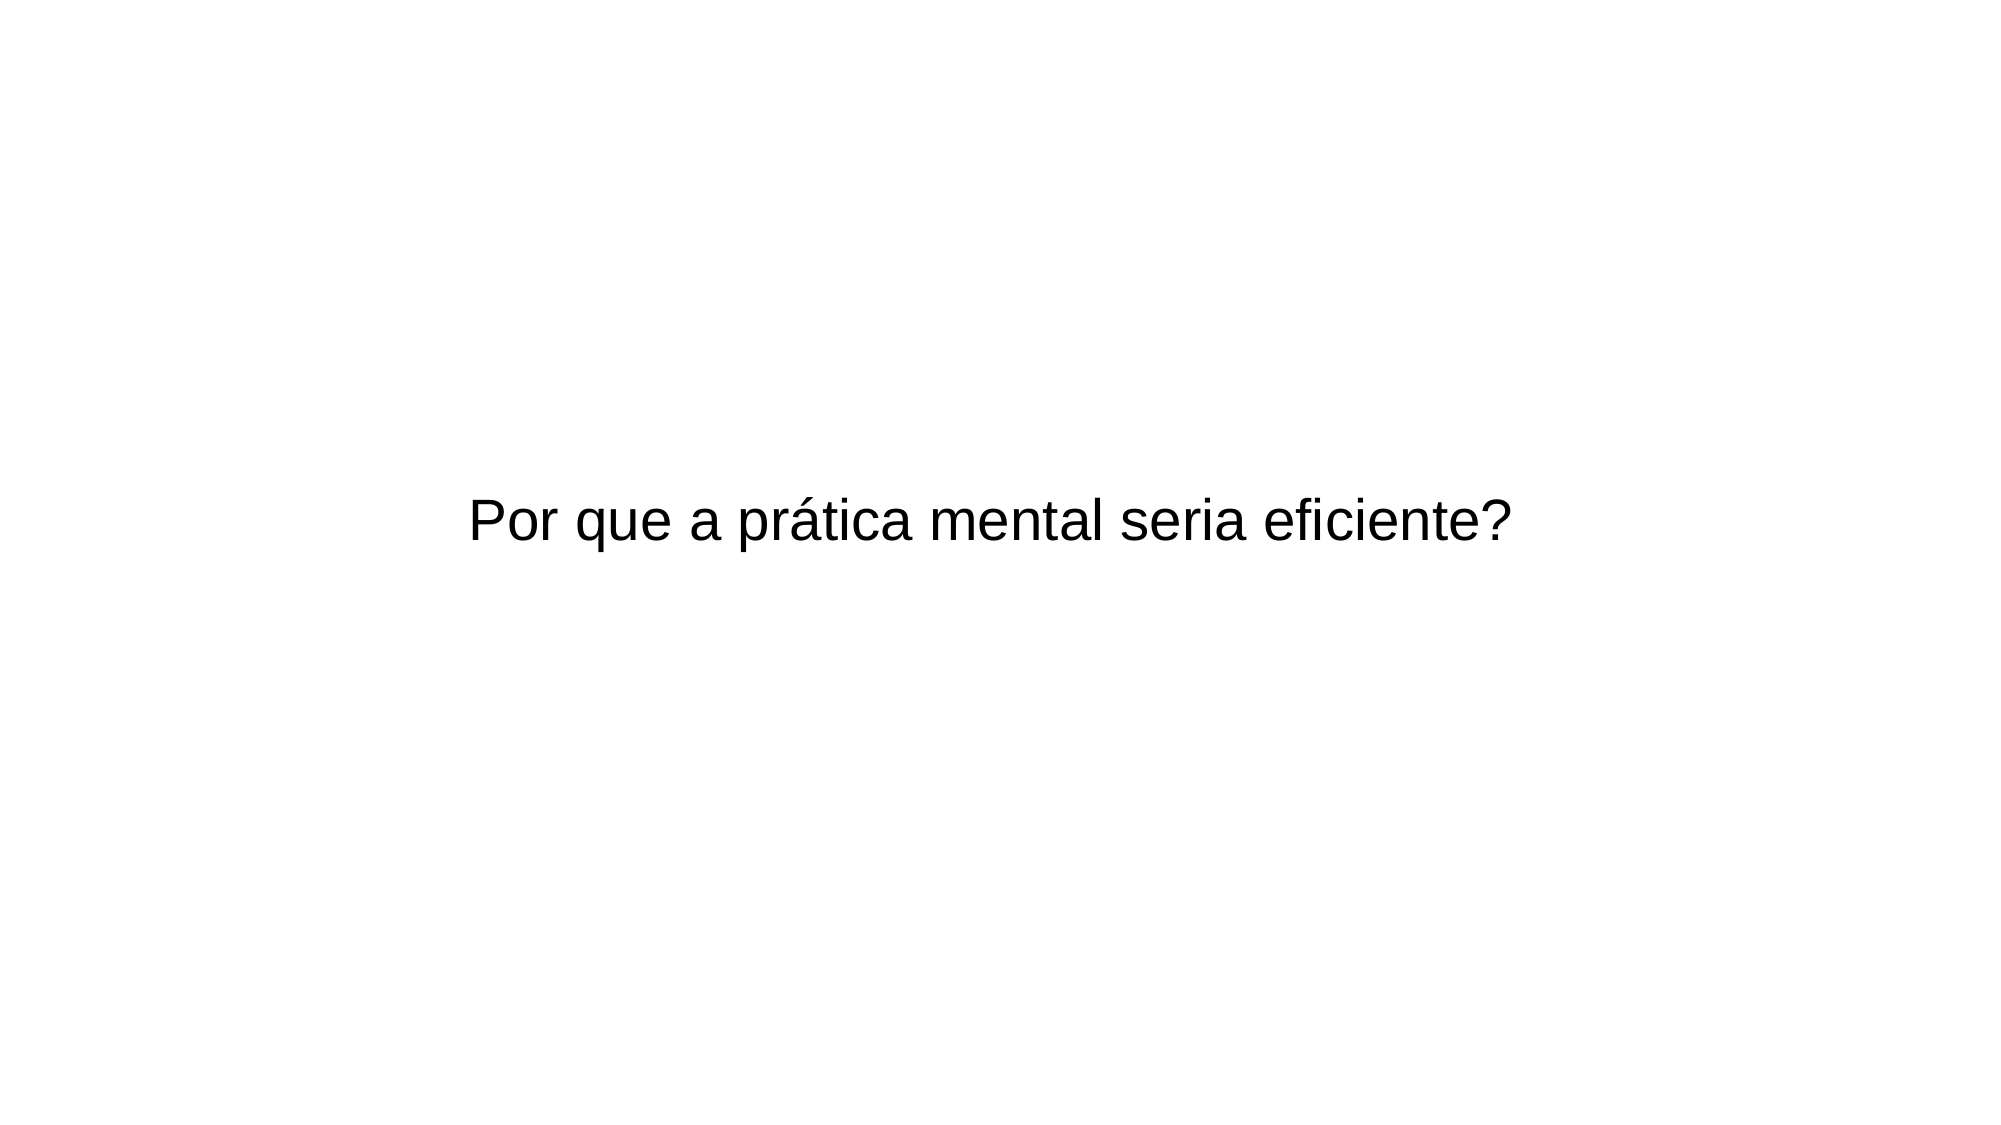

# Por que a prática mental seria eficiente?